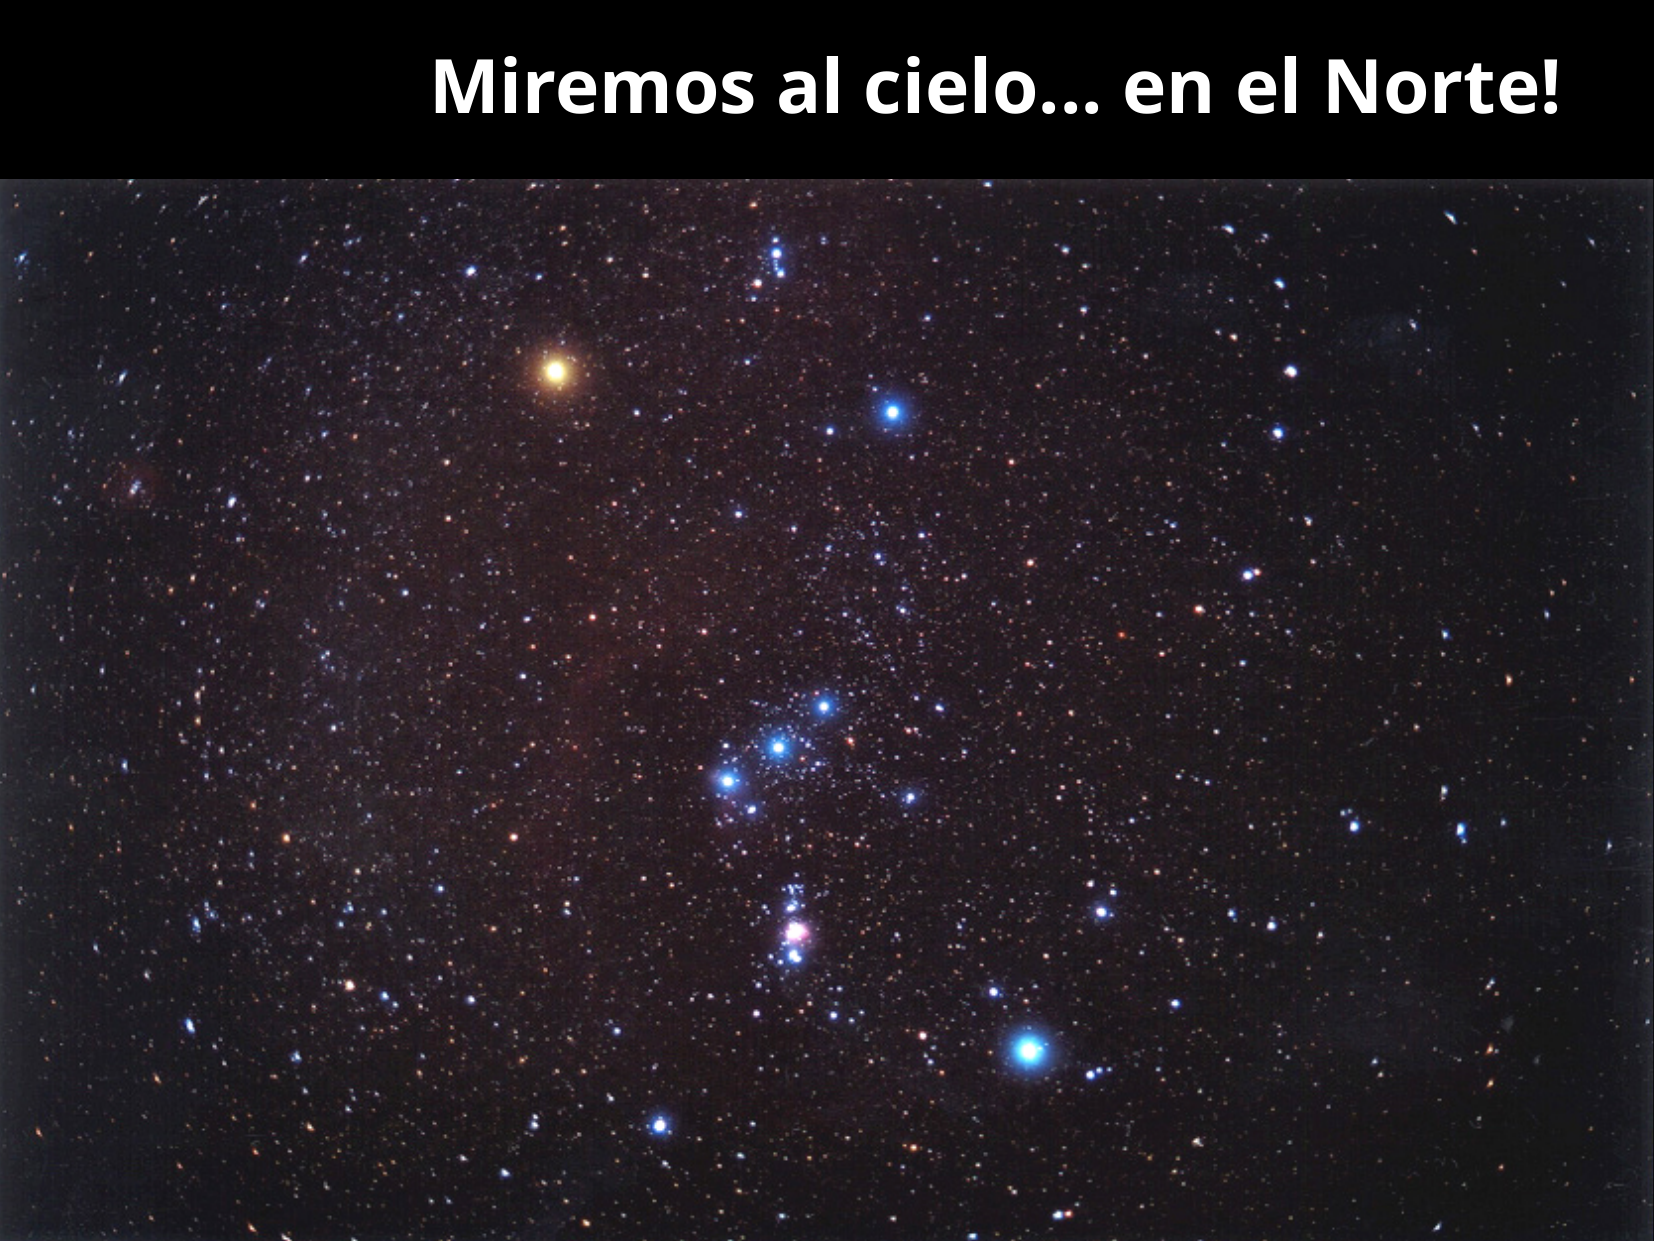

# Miremos al cielo... en el Norte!
H. Asorey - Física IV B
21